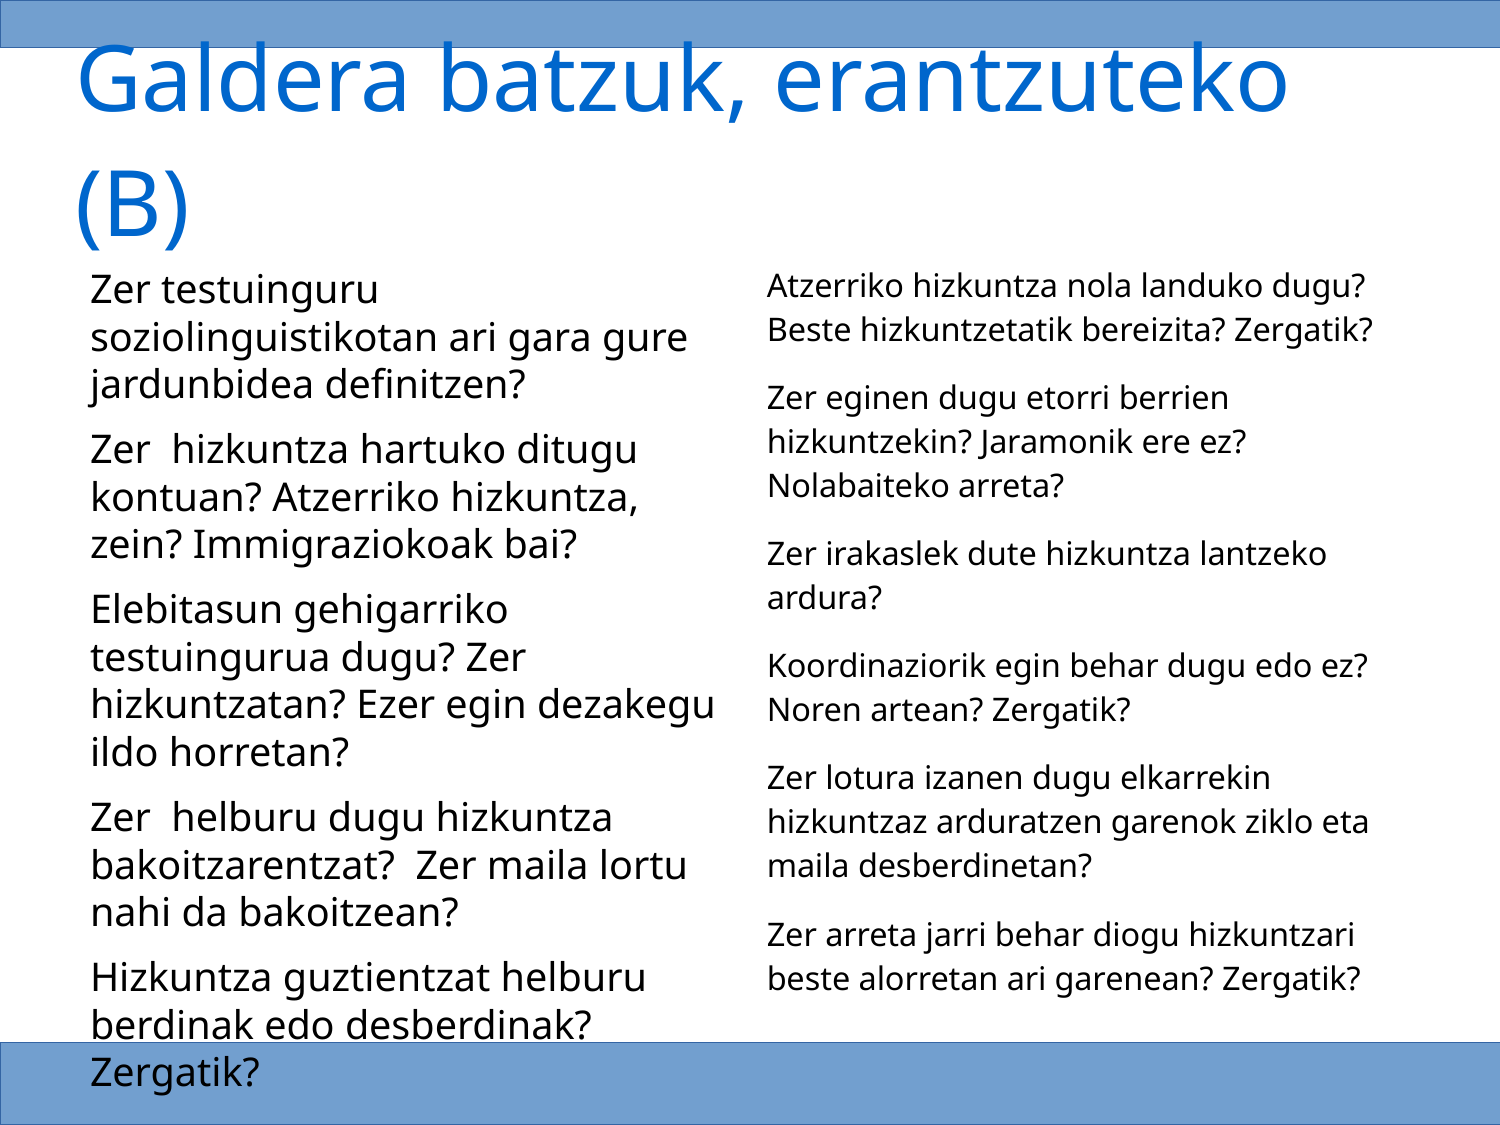

Galdera batzuk, erantzuteko (B)
# Zer testuinguru soziolinguistikotan ari gara gure jardunbidea definitzen?
Zer hizkuntza hartuko ditugu kontuan? Atzerriko hizkuntza, zein? Immigraziokoak bai?
Elebitasun gehigarriko testuingurua dugu? Zer hizkuntzatan? Ezer egin dezakegu ildo horretan?
Zer helburu dugu hizkuntza bakoitzarentzat? Zer maila lortu nahi da bakoitzean?
Hizkuntza guztientzat helburu berdinak edo desberdinak? Zergatik?
Atzerriko hizkuntza nola landuko dugu? Beste hizkuntzetatik bereizita? Zergatik?
Zer eginen dugu etorri berrien hizkuntzekin? Jaramonik ere ez? Nolabaiteko arreta?
Zer irakaslek dute hizkuntza lantzeko ardura?
Koordinaziorik egin behar dugu edo ez? Noren artean? Zergatik?
Zer lotura izanen dugu elkarrekin hizkuntzaz arduratzen garenok ziklo eta maila desberdinetan?
Zer arreta jarri behar diogu hizkuntzari beste alorretan ari garenean? Zergatik?